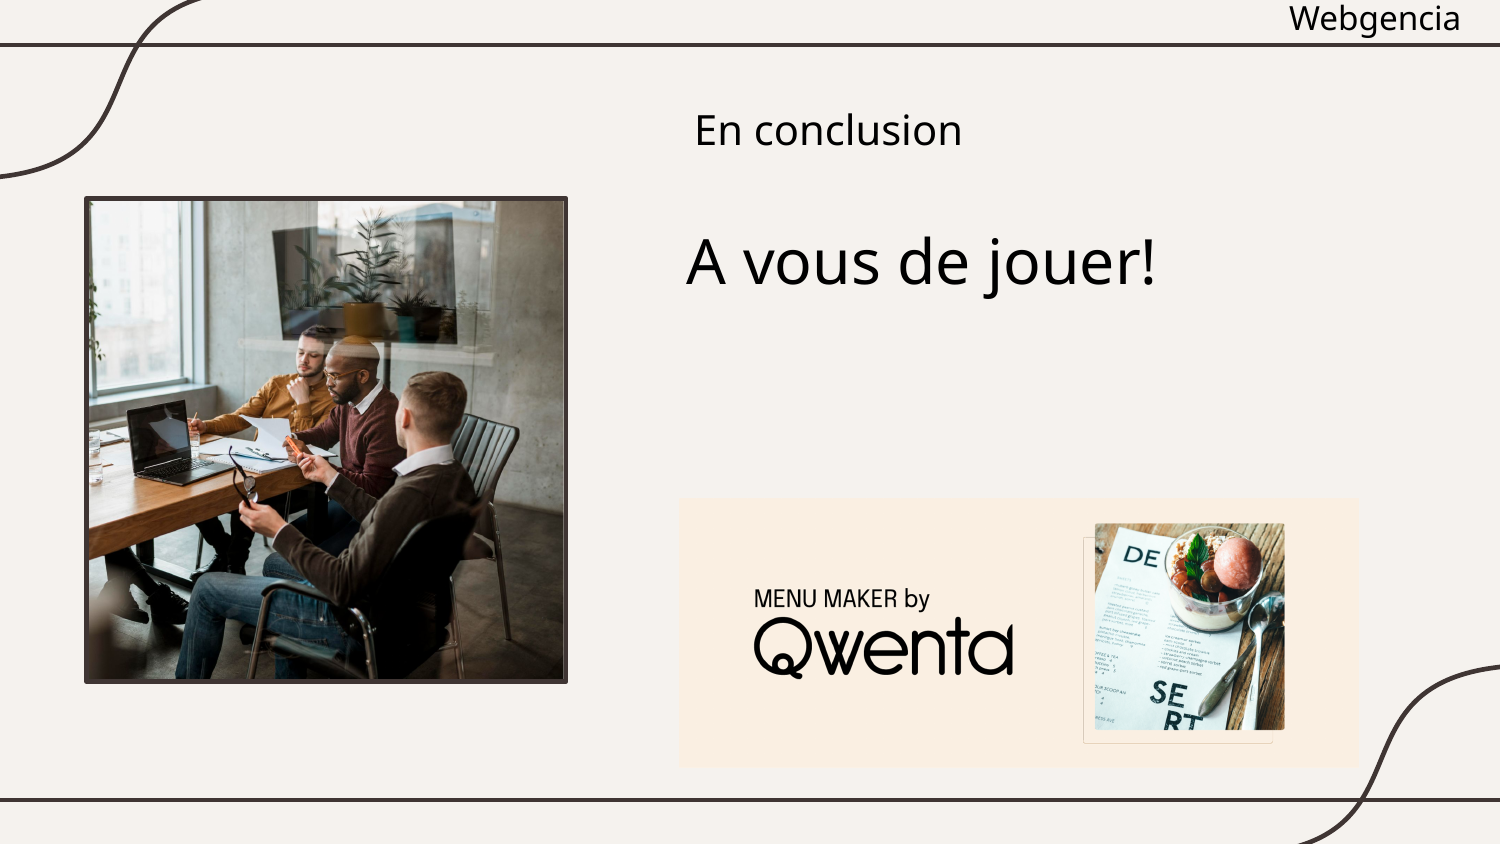

Webgencia
# En conclusion
A vous de jouer!